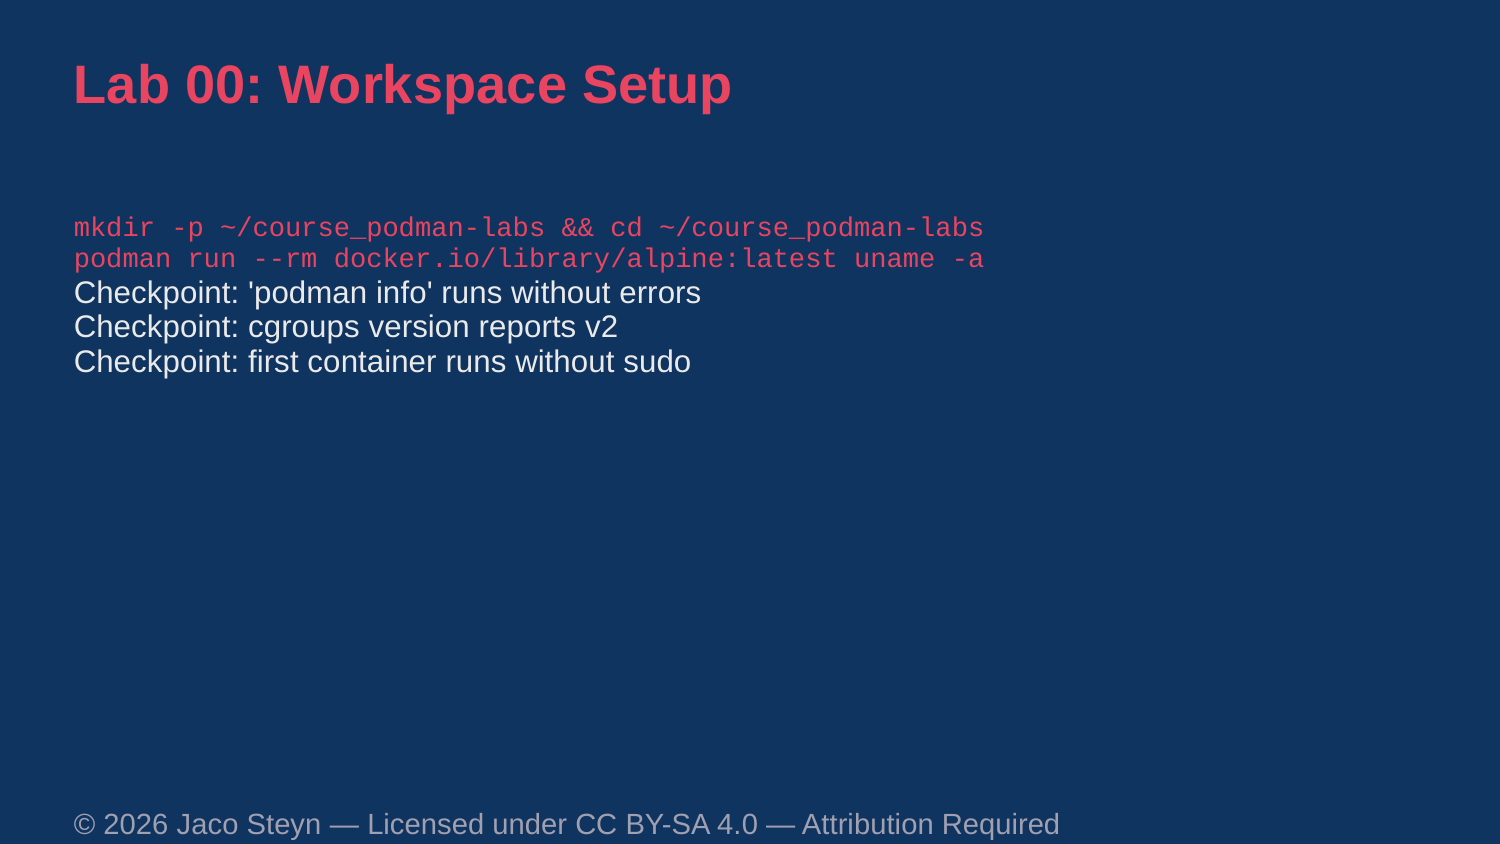

Lab 00: Workspace Setup
mkdir -p ~/course_podman-labs && cd ~/course_podman-labs
podman run --rm docker.io/library/alpine:latest uname -a
Checkpoint: 'podman info' runs without errors
Checkpoint: cgroups version reports v2
Checkpoint: first container runs without sudo
© 2026 Jaco Steyn — Licensed under CC BY-SA 4.0 — Attribution Required